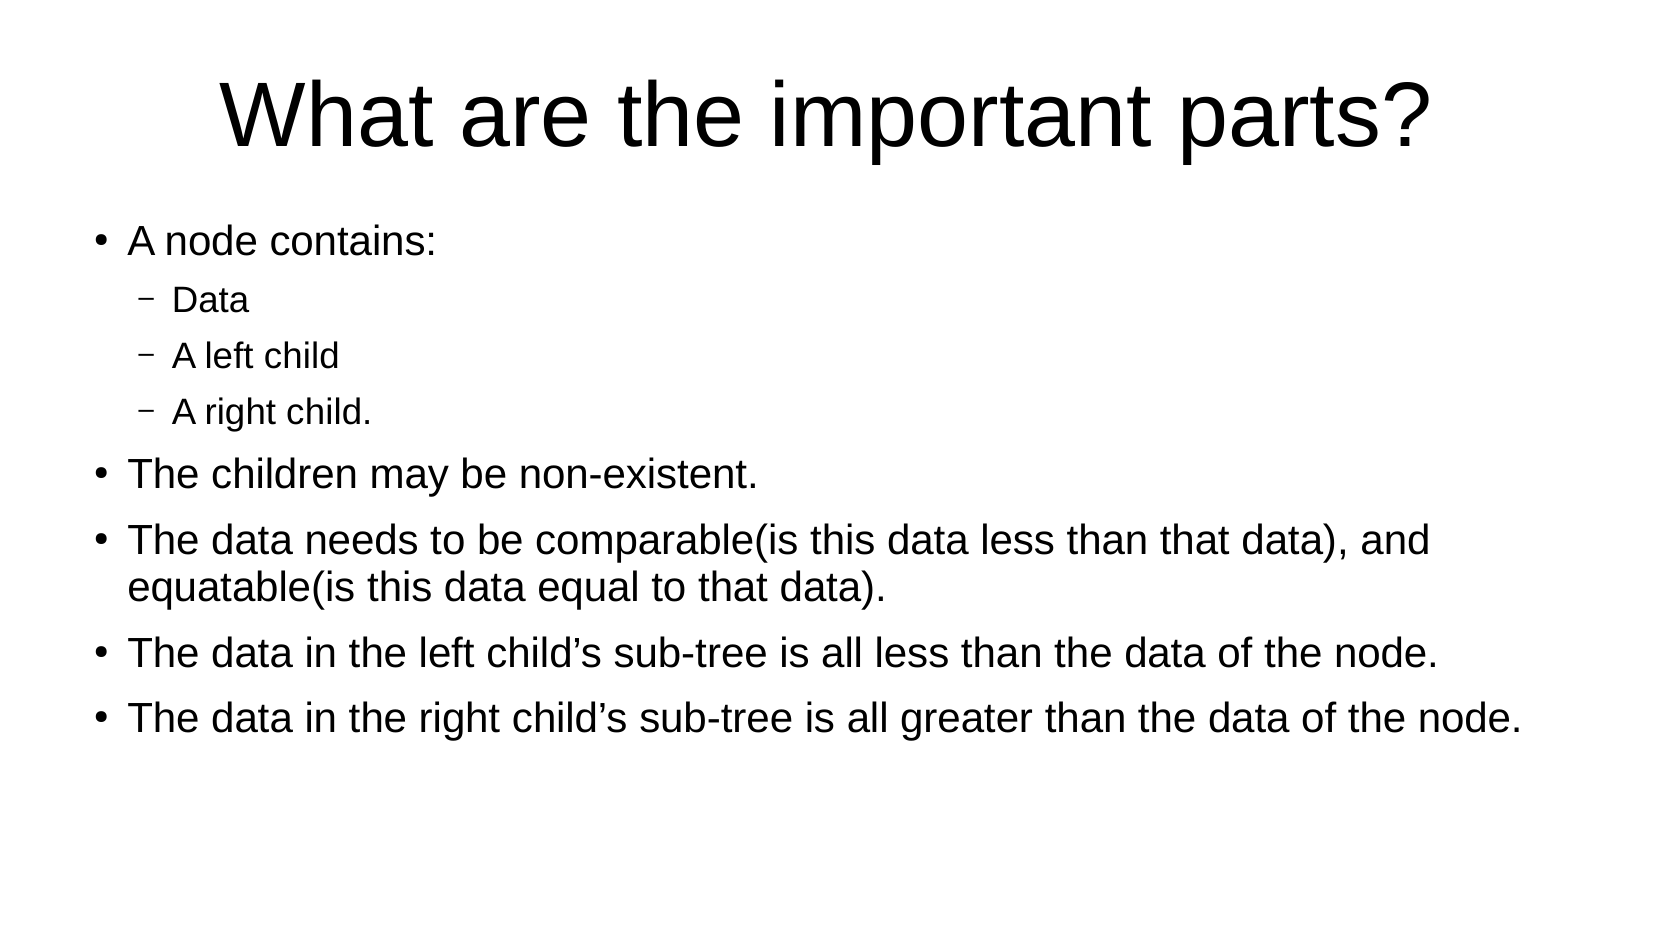

# What are the important parts?
A node contains:
Data
A left child
A right child.
The children may be non-existent.
The data needs to be comparable(is this data less than that data), and equatable(is this data equal to that data).
The data in the left child’s sub-tree is all less than the data of the node.
The data in the right child’s sub-tree is all greater than the data of the node.